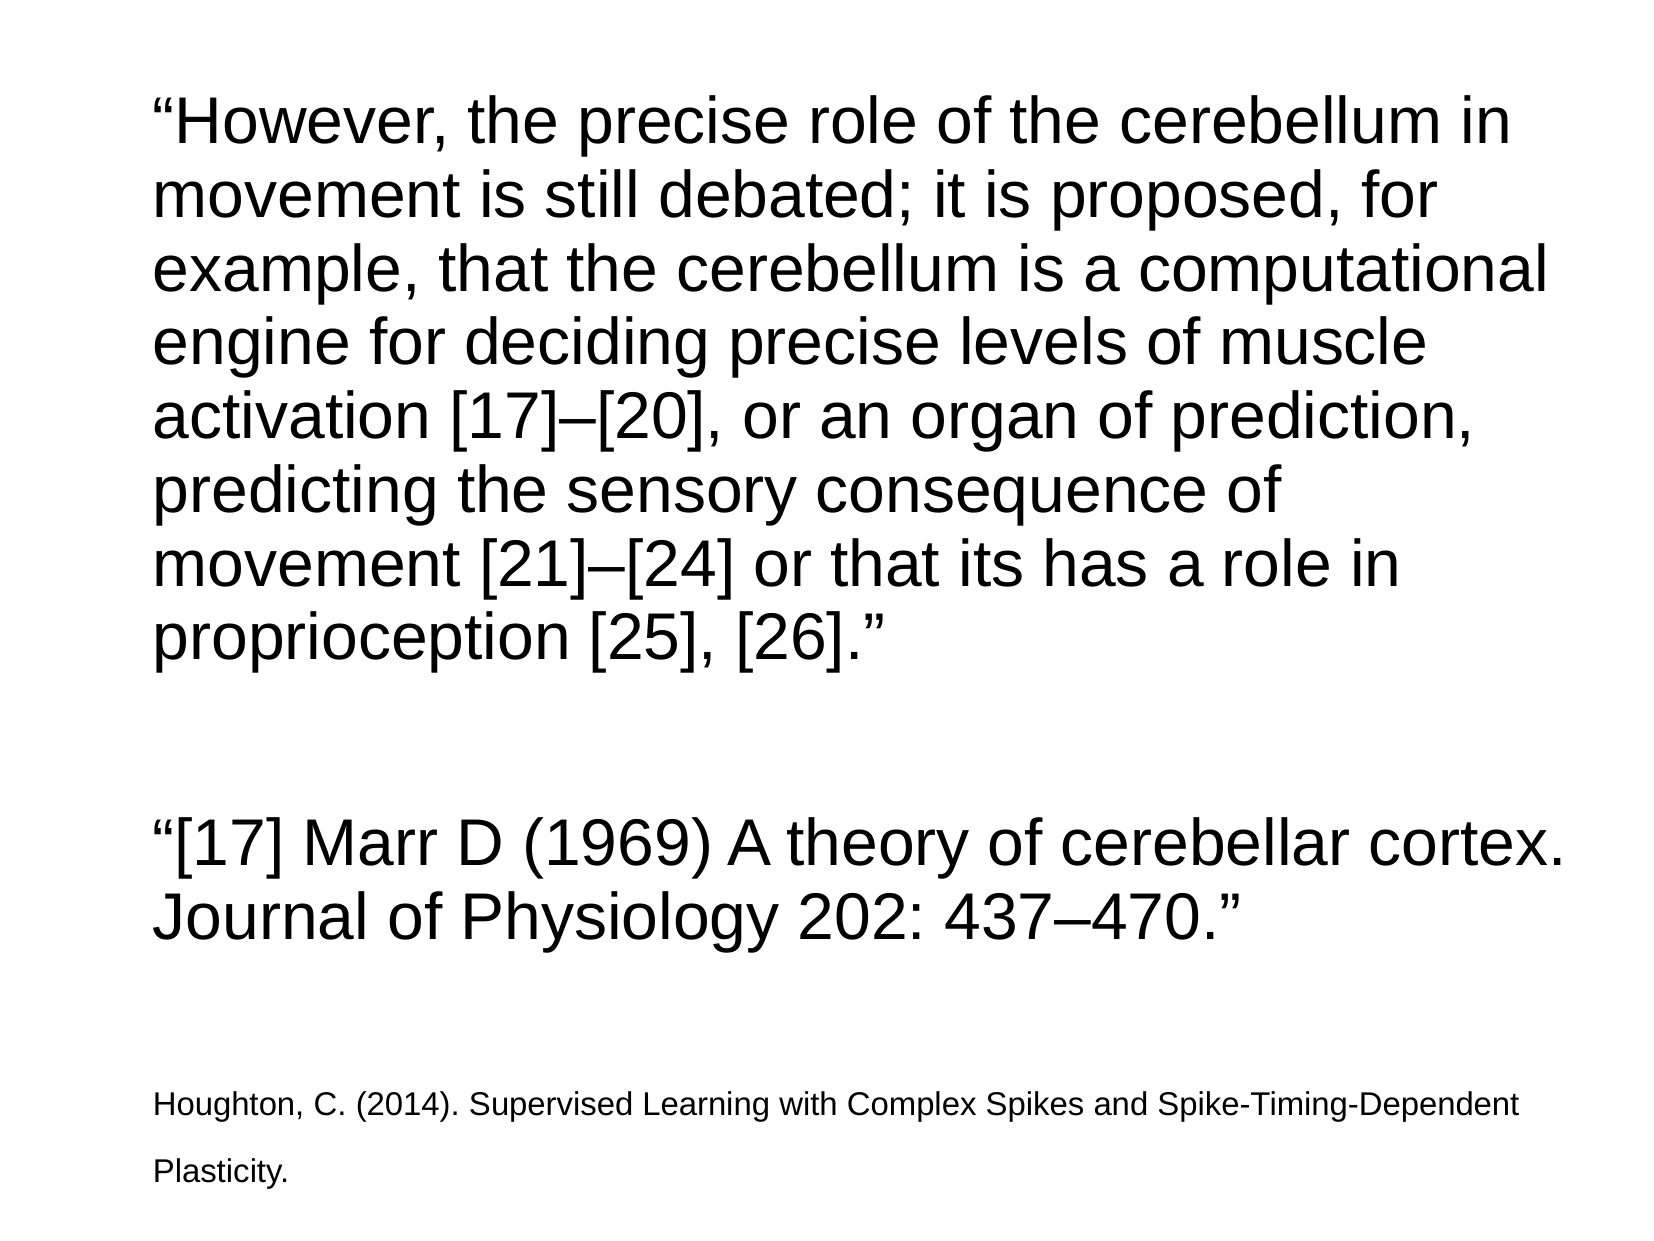

# “However, the precise role of the cerebellum in movement is still debated; it is proposed, for example, that the cerebellum is a computational engine for deciding precise levels of muscle activation [17]–[20], or an organ of prediction, predicting the sensory consequence of movement [21]–[24] or that its has a role in proprioception [25], [26].”
“[17] Marr D (1969) A theory of cerebellar cortex. Journal of Physiology 202: 437–470.”
Houghton, C. (2014). Supervised Learning with Complex Spikes and Spike-Timing-Dependent Plasticity.